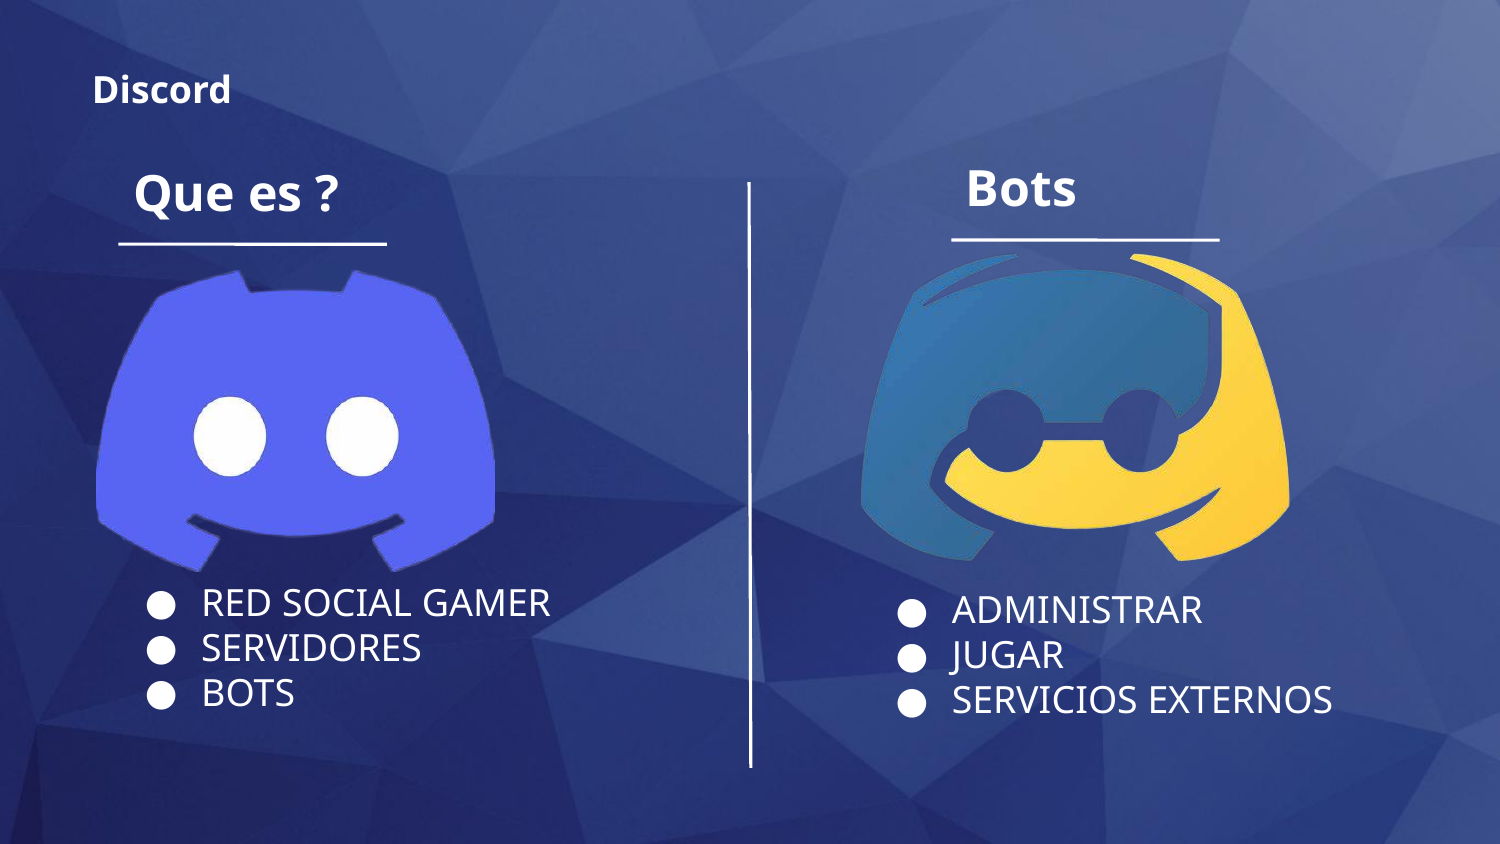

Discord
Bots
Que es ?
RED SOCIAL GAMER
SERVIDORES
BOTS
ADMINISTRAR
JUGAR
SERVICIOS EXTERNOS